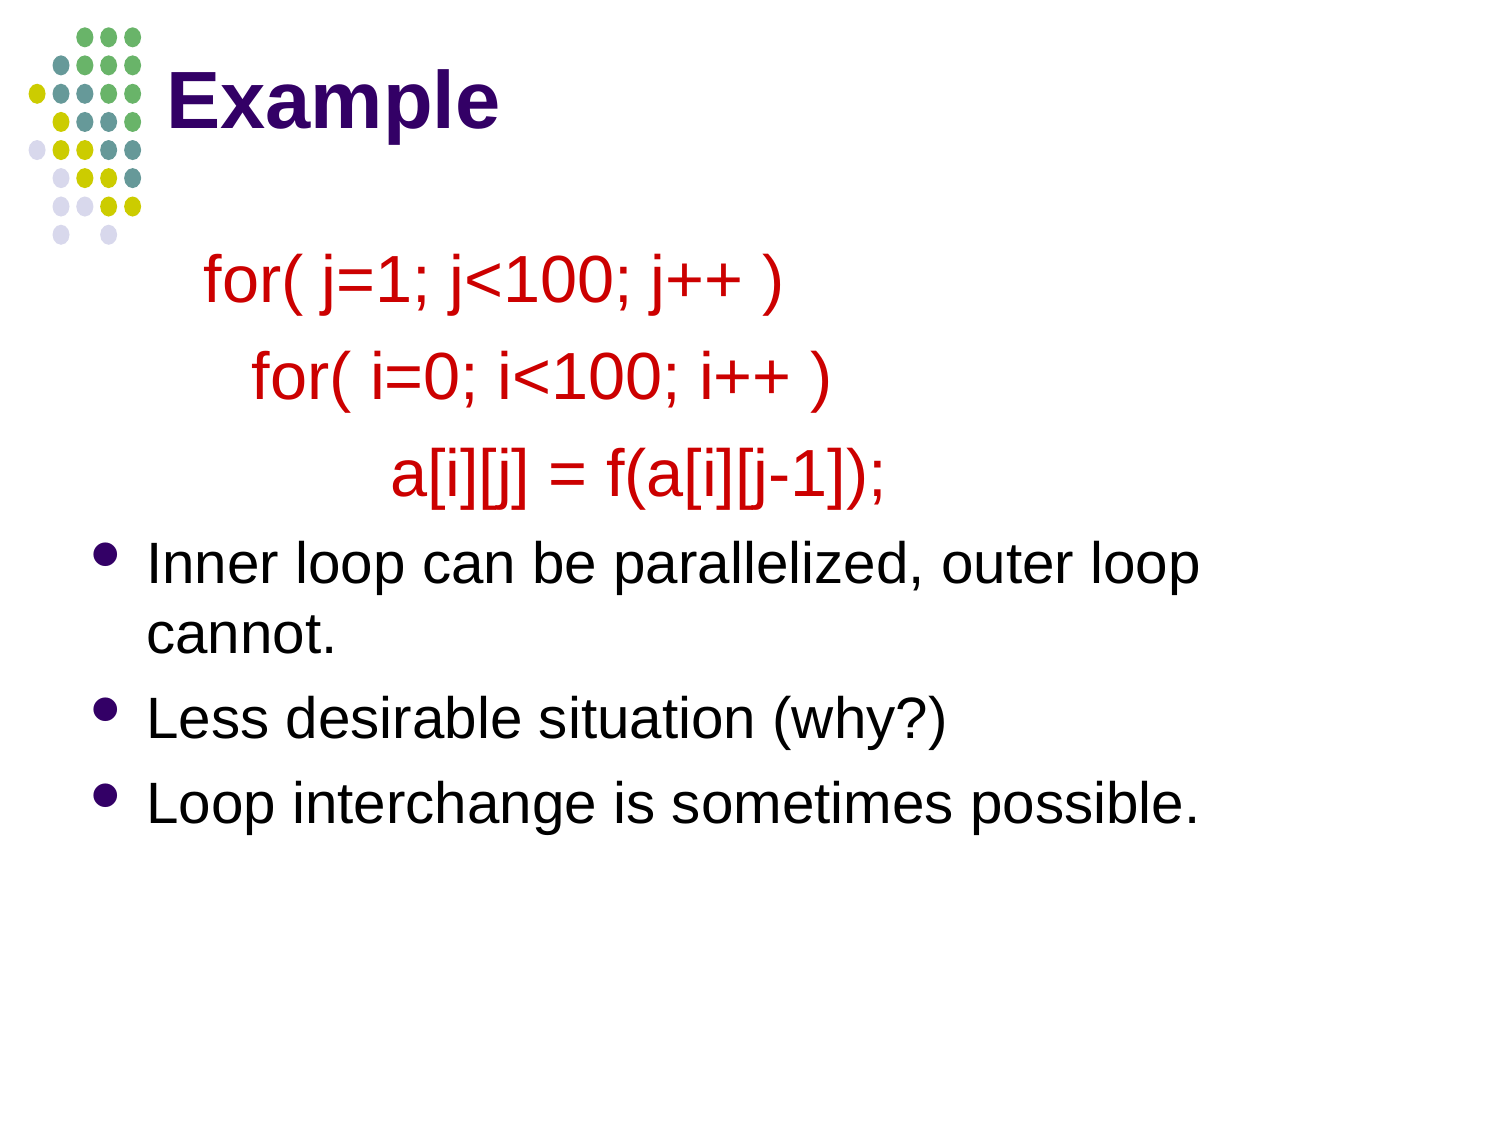

# Example
for( j=1; j<100; j++ )
	for( i=0; i<100; i++ )
		a[i][j] = f(a[i][j-1]);
Inner loop can be parallelized, outer loop cannot.
Less desirable situation (why?)
Loop interchange is sometimes possible.